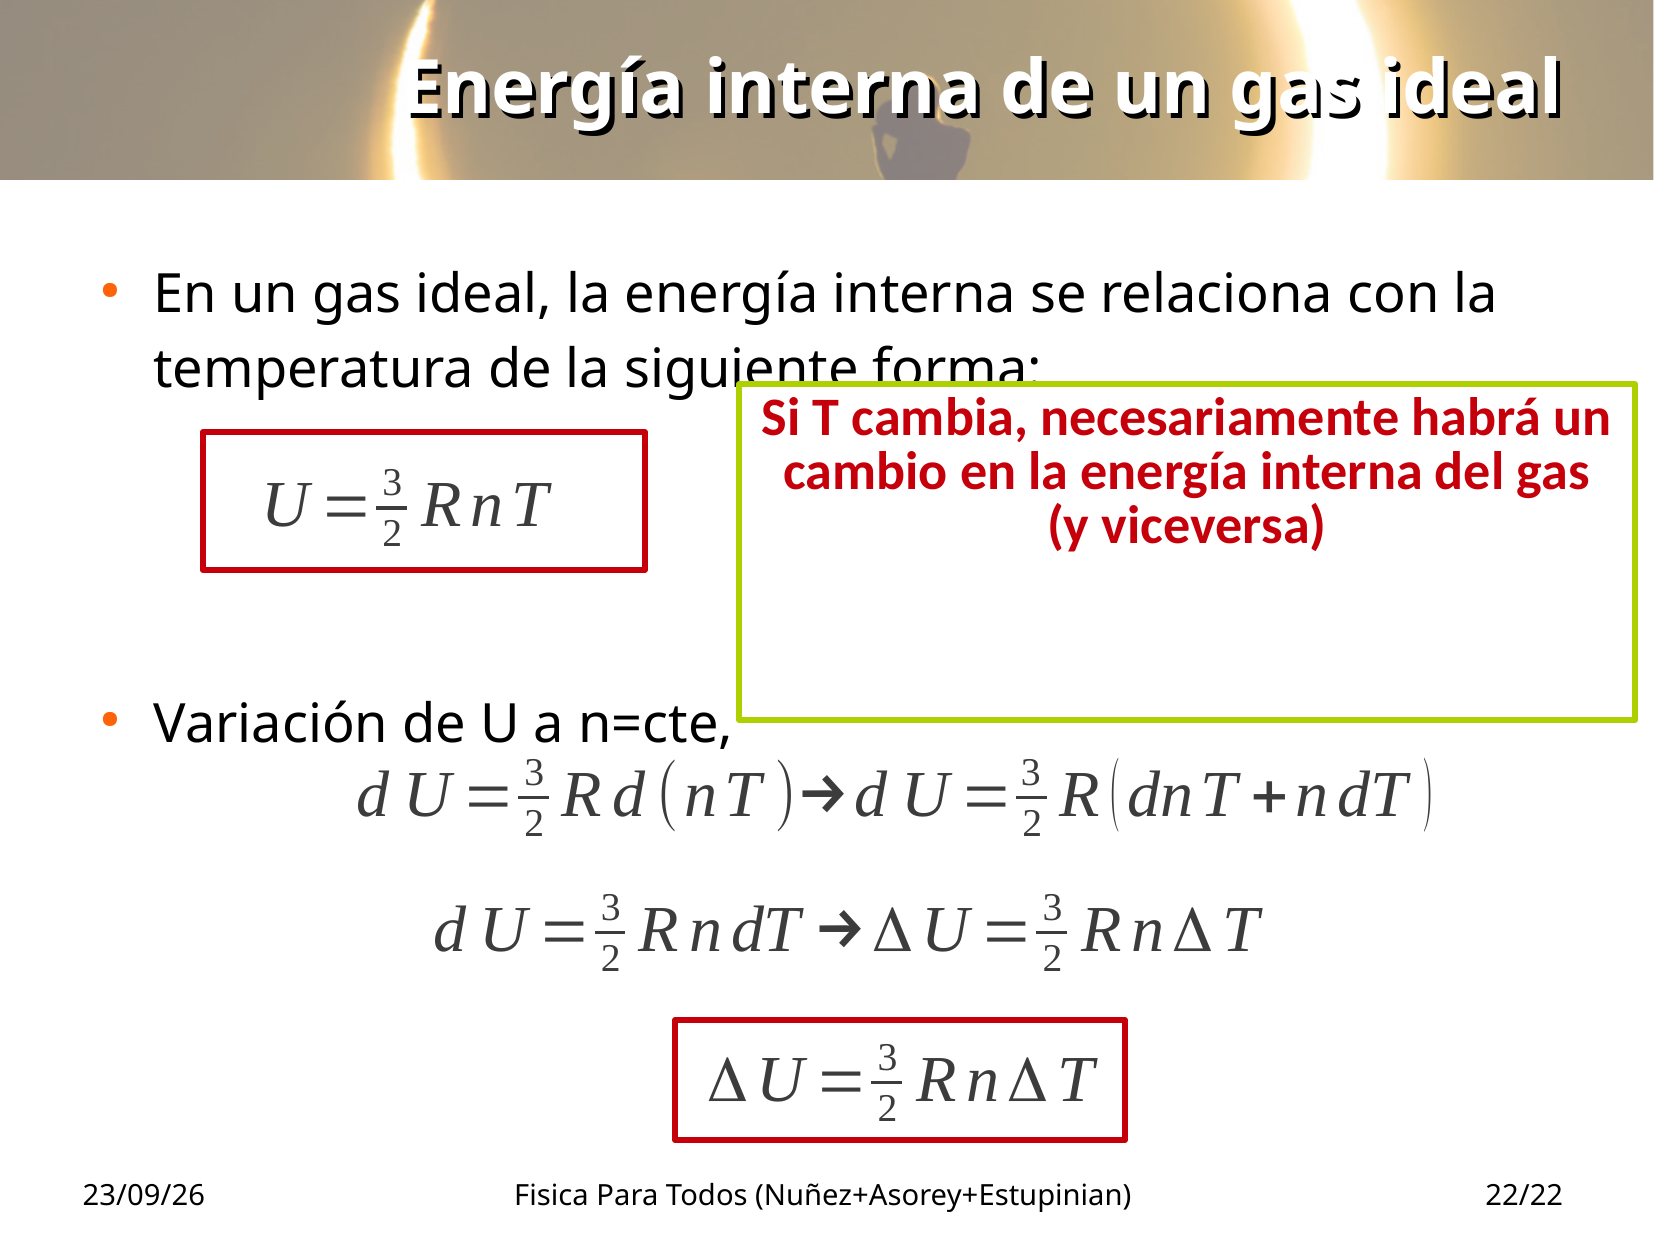

# Energía interna de un gas ideal
En un gas ideal, la energía interna se relaciona con la temperatura de la siguiente forma:
Variación de U a n=cte,
Si T cambia, necesariamente habrá un cambio en la energía interna del gas (y viceversa)
Fisica Para Todos (Nuñez+Asorey+Estupinian)
22